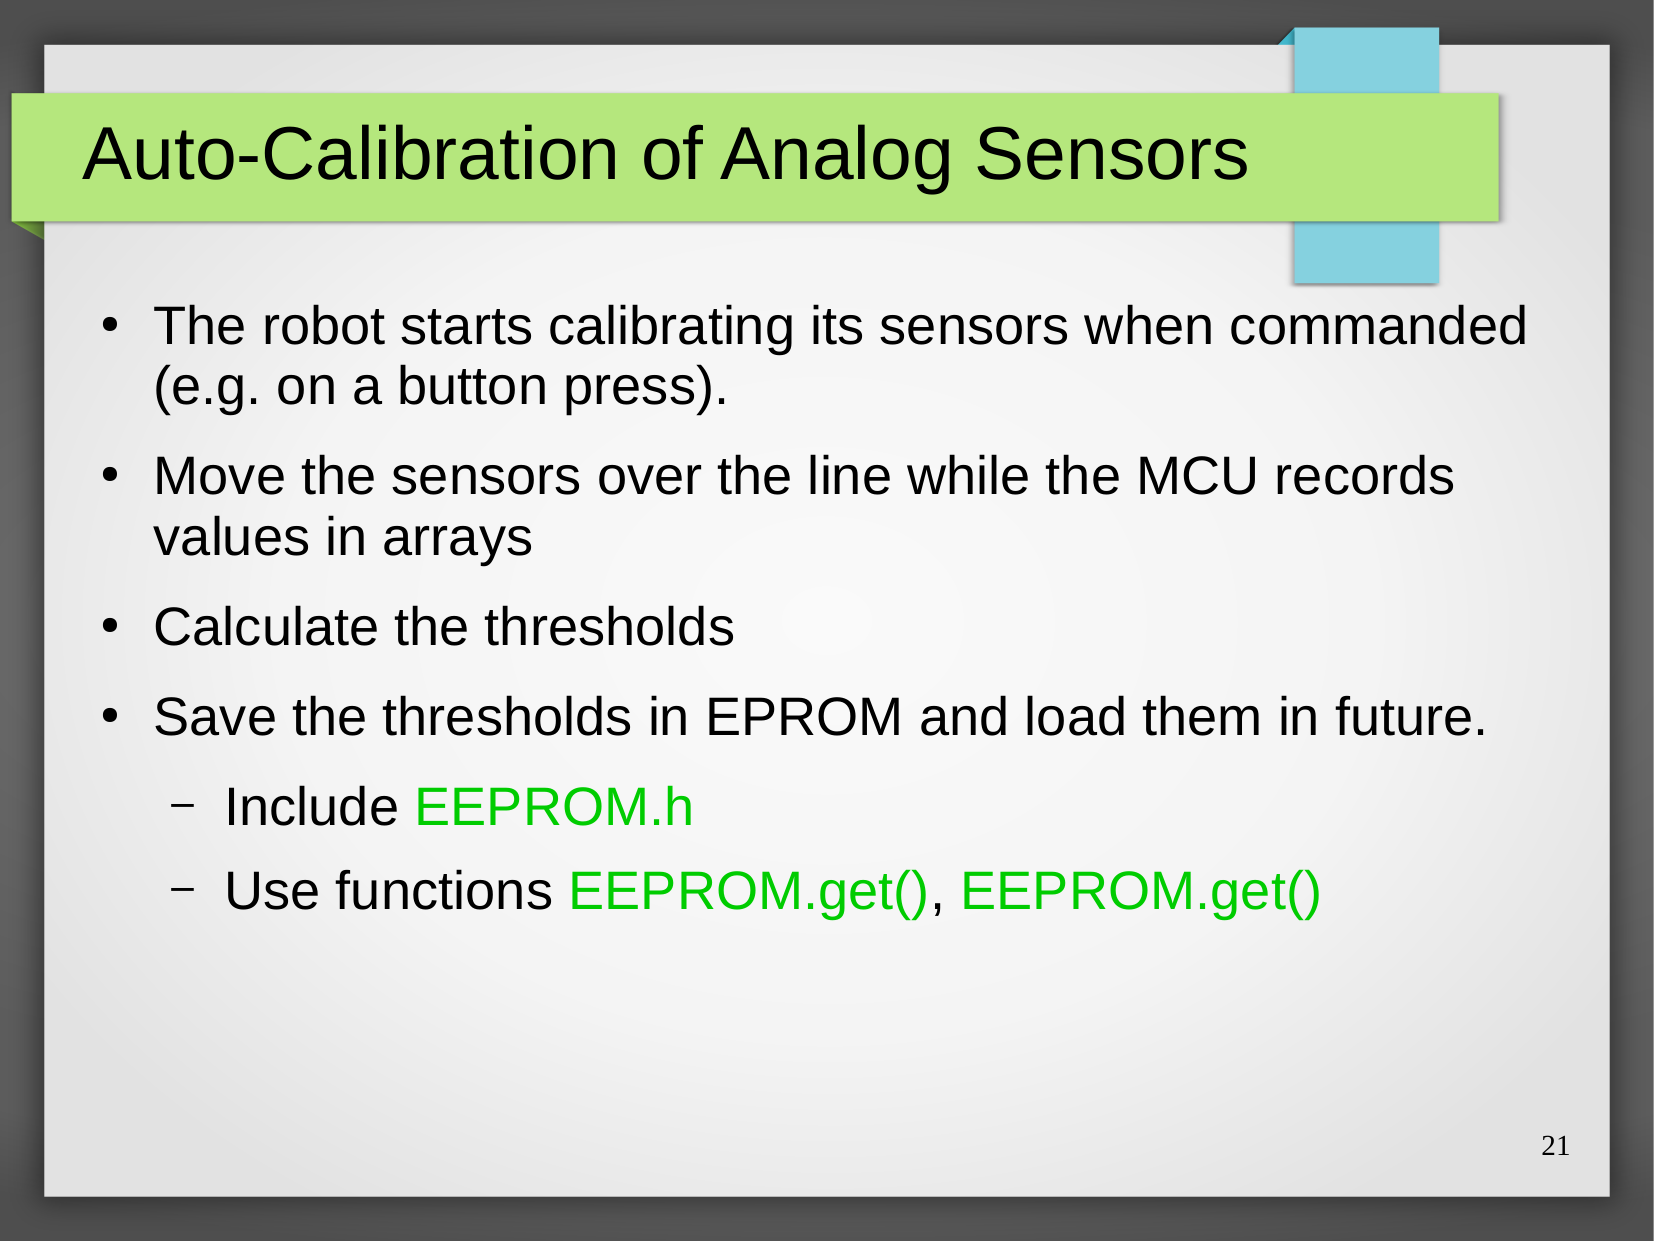

# Auto-Calibration of Analog Sensors
The robot starts calibrating its sensors when commanded (e.g. on a button press).
Move the sensors over the line while the MCU records values in arrays
Calculate the thresholds
Save the thresholds in EPROM and load them in future.
Include EEPROM.h
Use functions EEPROM.get(), EEPROM.get()
21